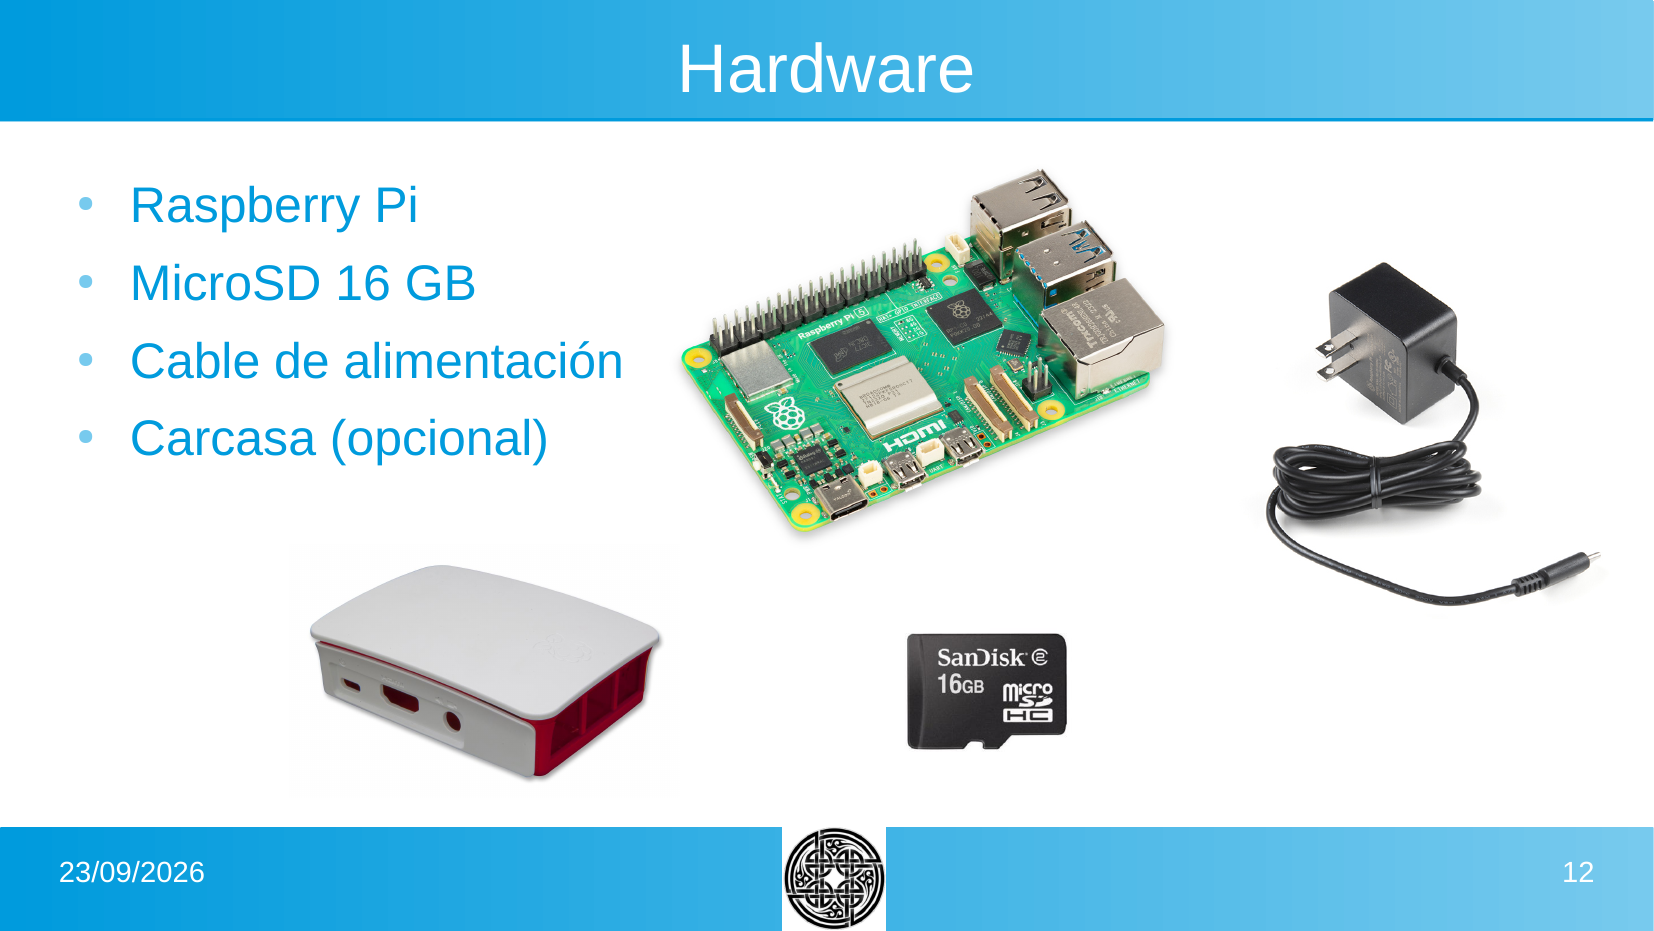

# Hardware
Raspberry Pi
MicroSD 16 GB
Cable de alimentación
Carcasa (opcional)
12